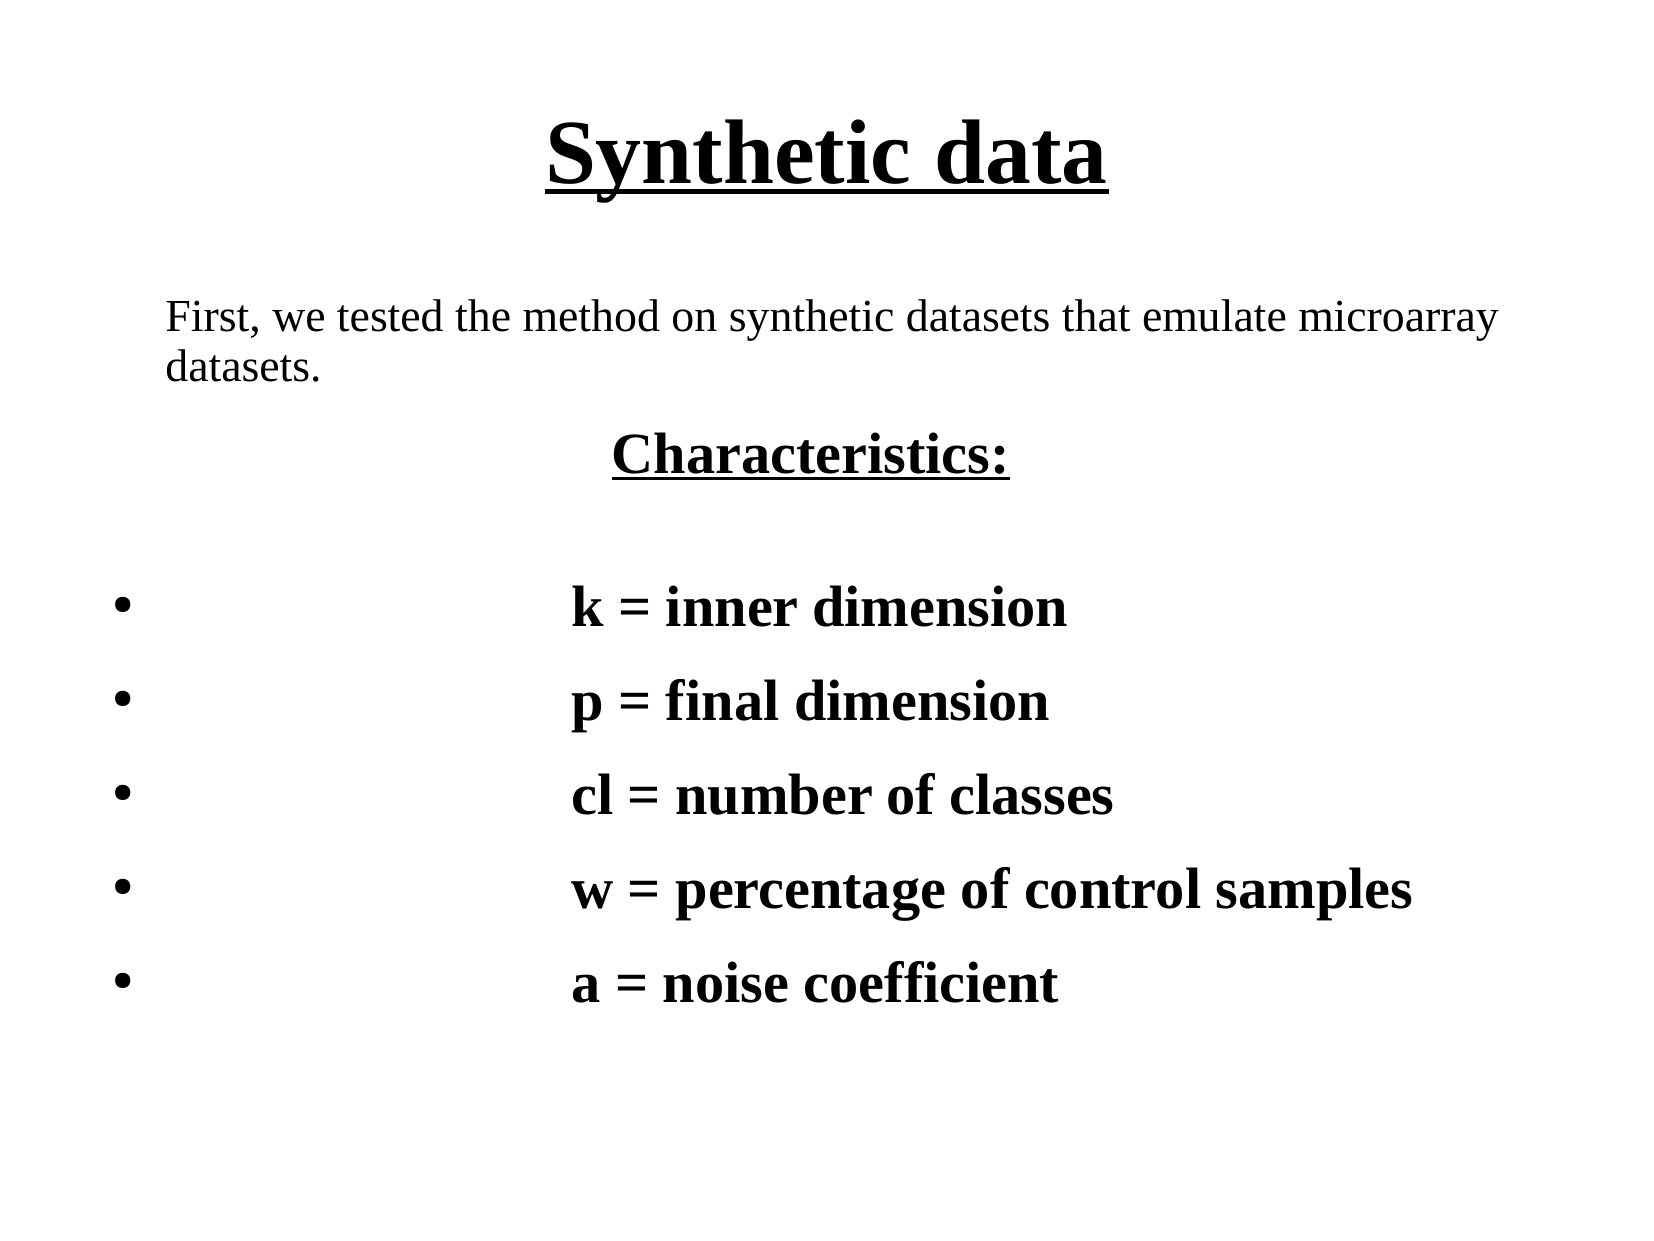

# Synthetic data
First, we tested the method on synthetic datasets that emulate microarray datasets.
 Characteristics:
 k = inner dimension
 p = final dimension
 cl = number of classes
 w = percentage of control samples
 a = noise coefficient